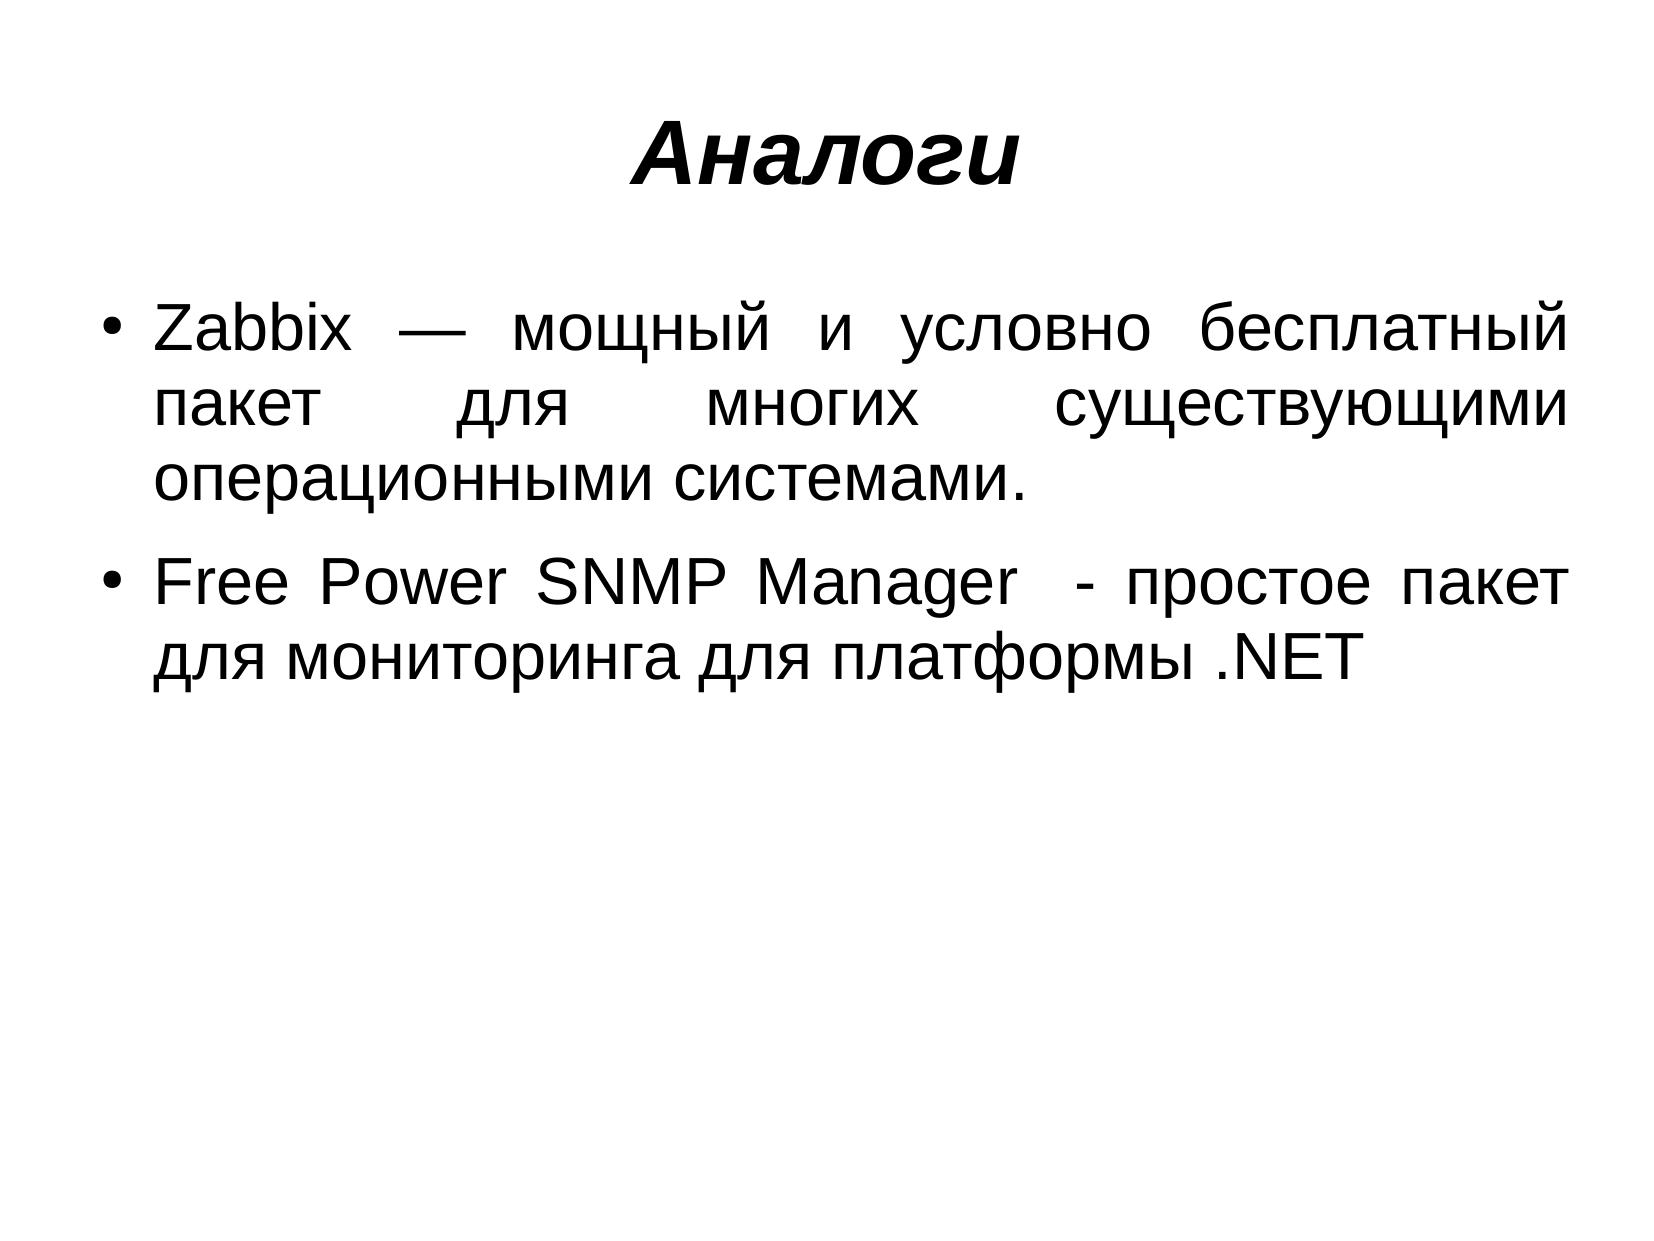

# Аналоги
Zabbix — мощный и условно бесплатный пакет для многих существующими операционными системами.
Free Power SNMP Manager - простое пакет для мониторинга для платформы .NET